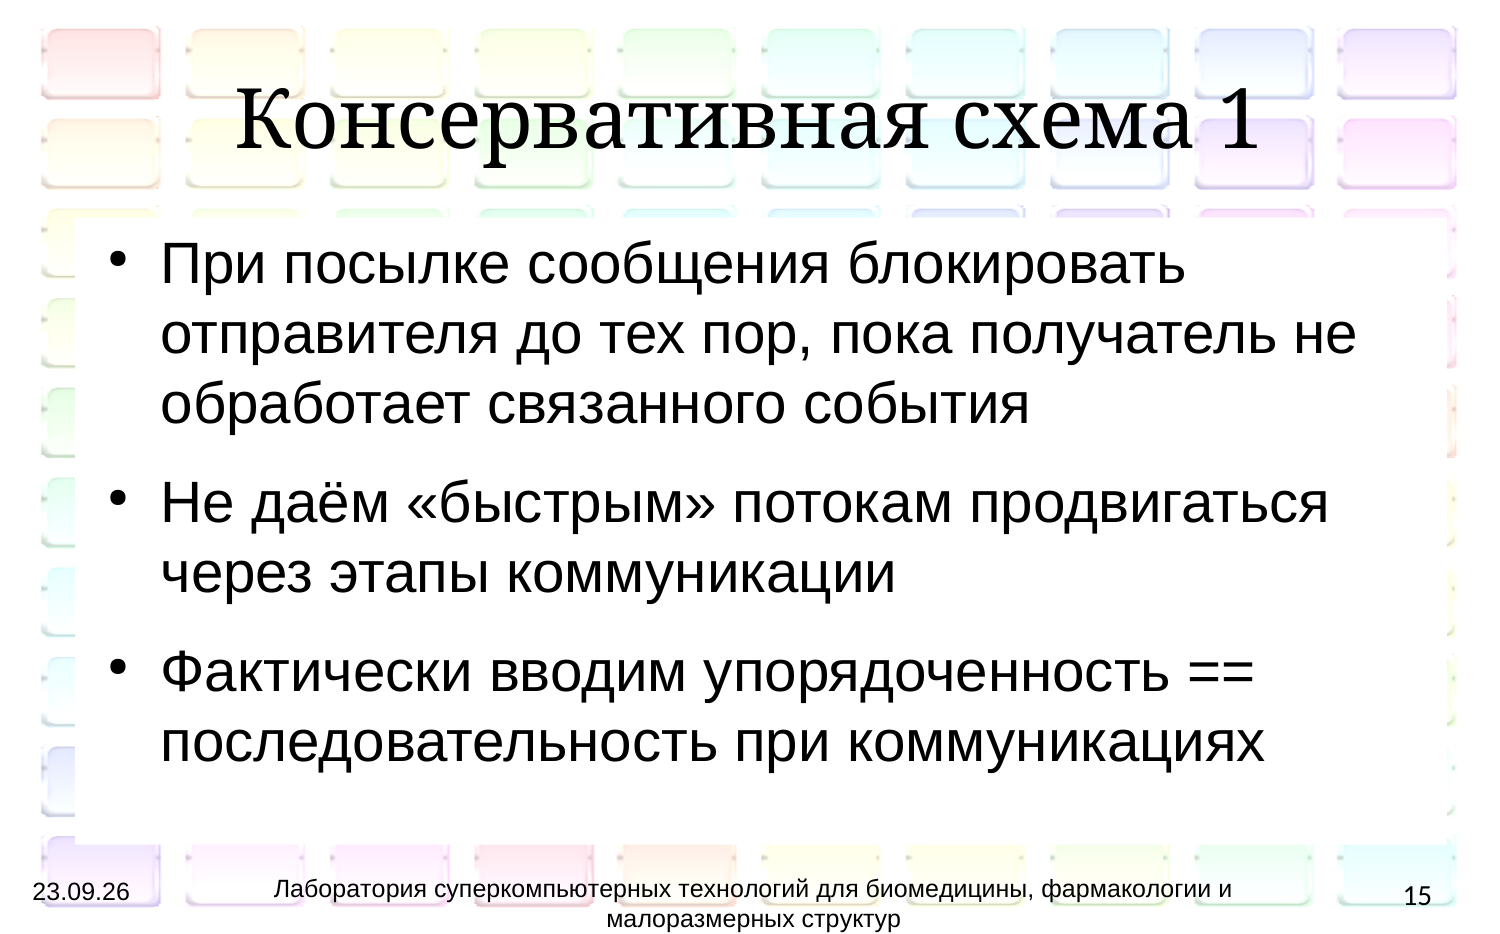

# Консервативная схема 1
При посылке сообщения блокировать отправителя до тех пор, пока получатель не обработает связанного события
Не даём «быстрым» потокам продвигаться через этапы коммуникации
Фактически вводим упорядоченность == последовательность при коммуникациях
Лаборатория суперкомпьютерных технологий для биомедицины, фармакологии и малоразмерных структур